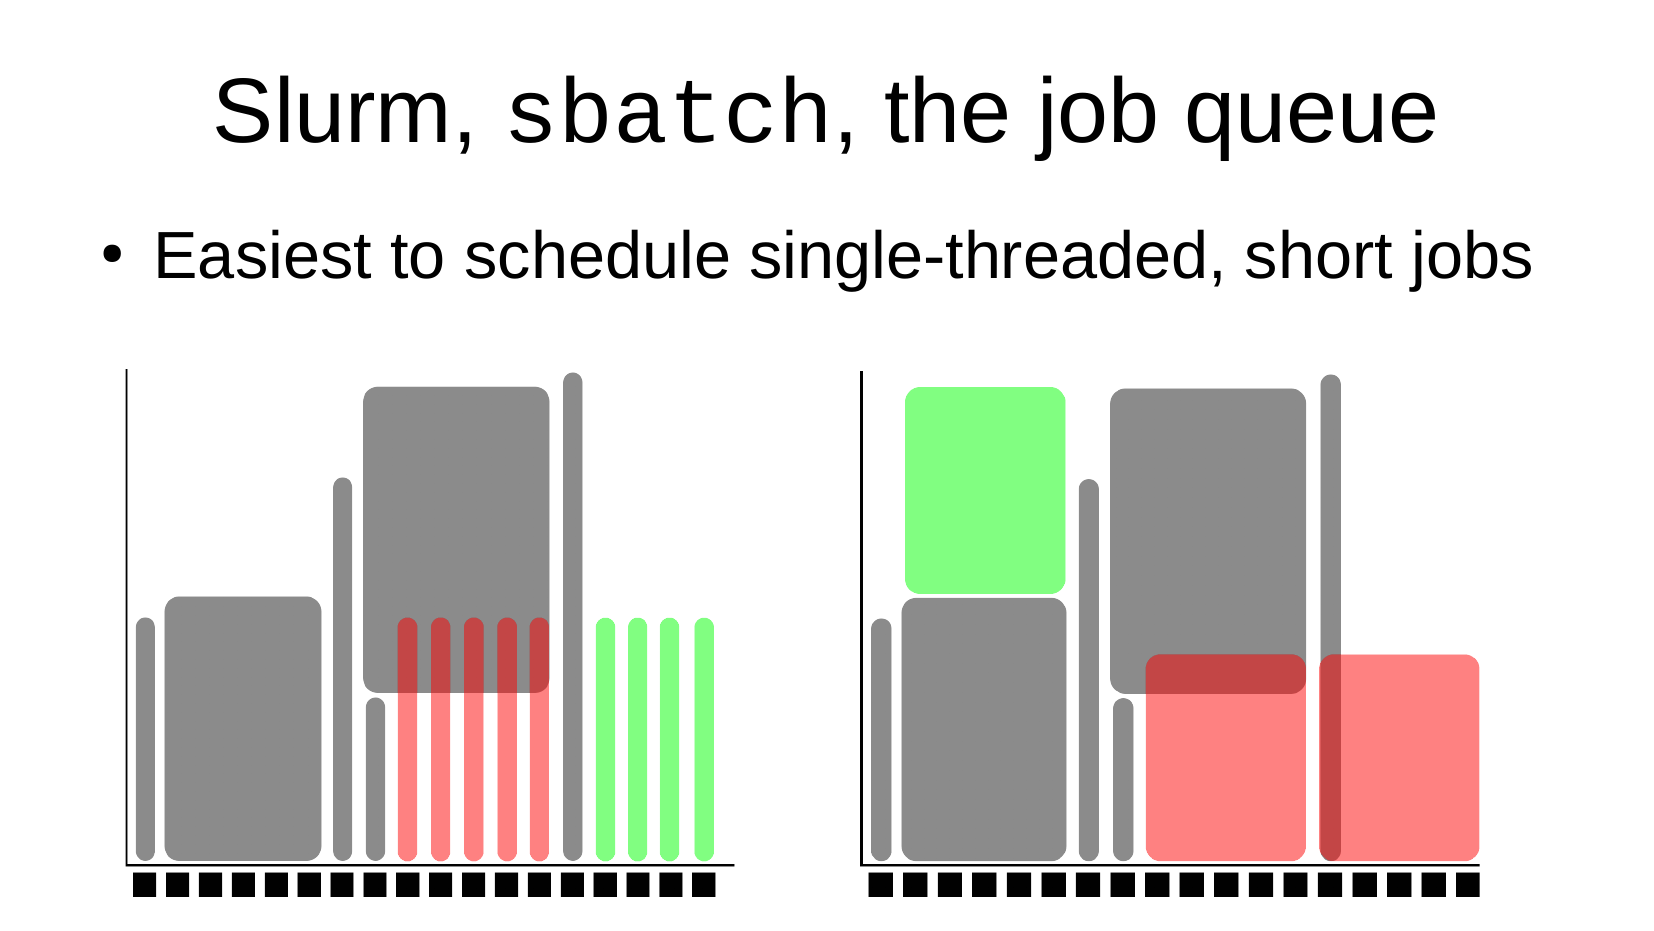

# Slurm, sbatch, the job queue
Easiest to schedule single-threaded, short jobs